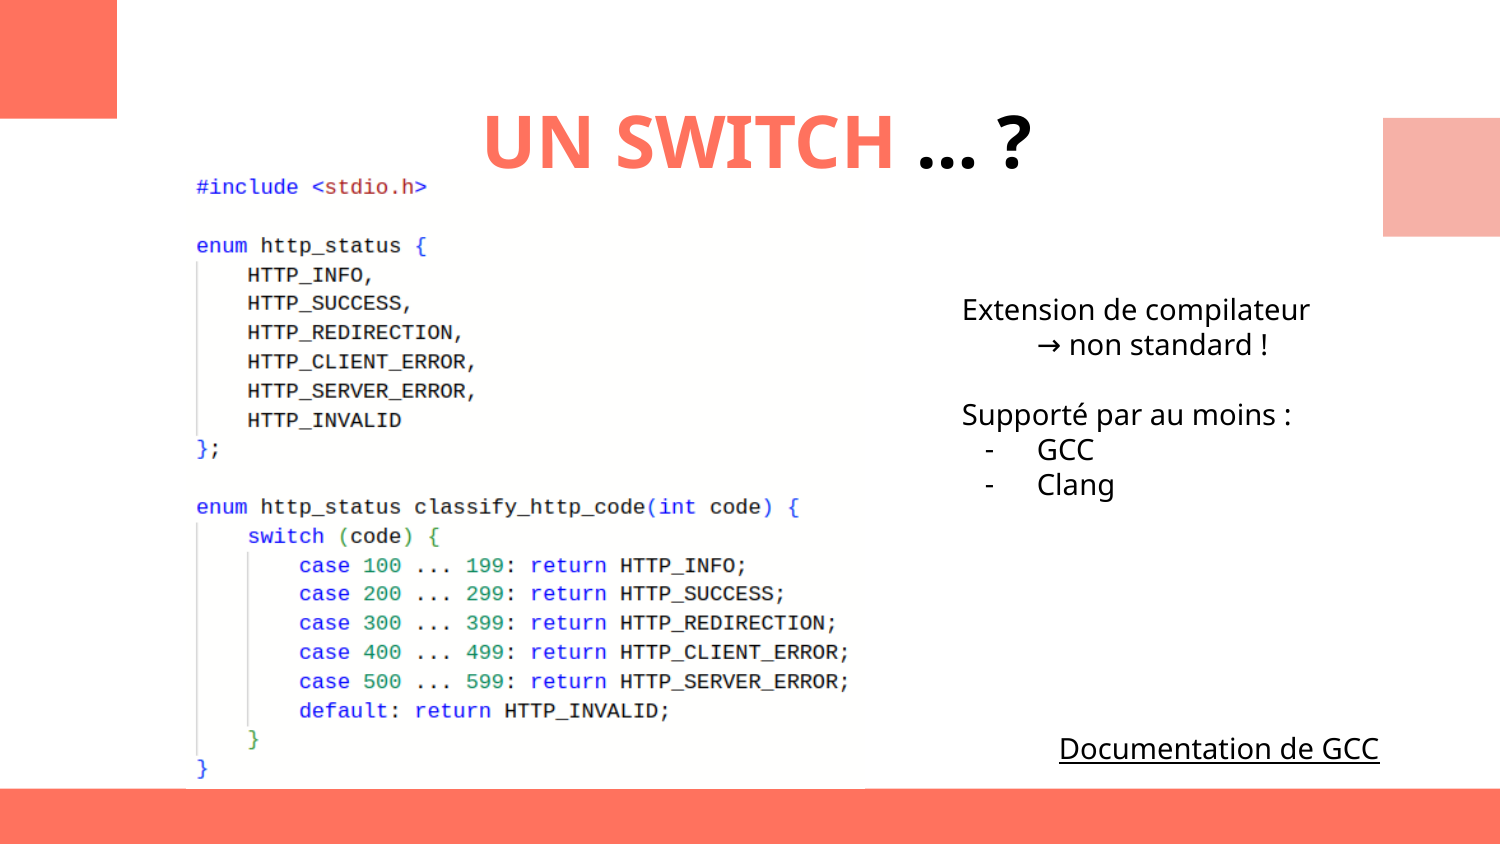

# UN SWITCH … ?
Extension de compilateur
→ non standard !
Supporté par au moins :
GCC
Clang
Documentation de GCC